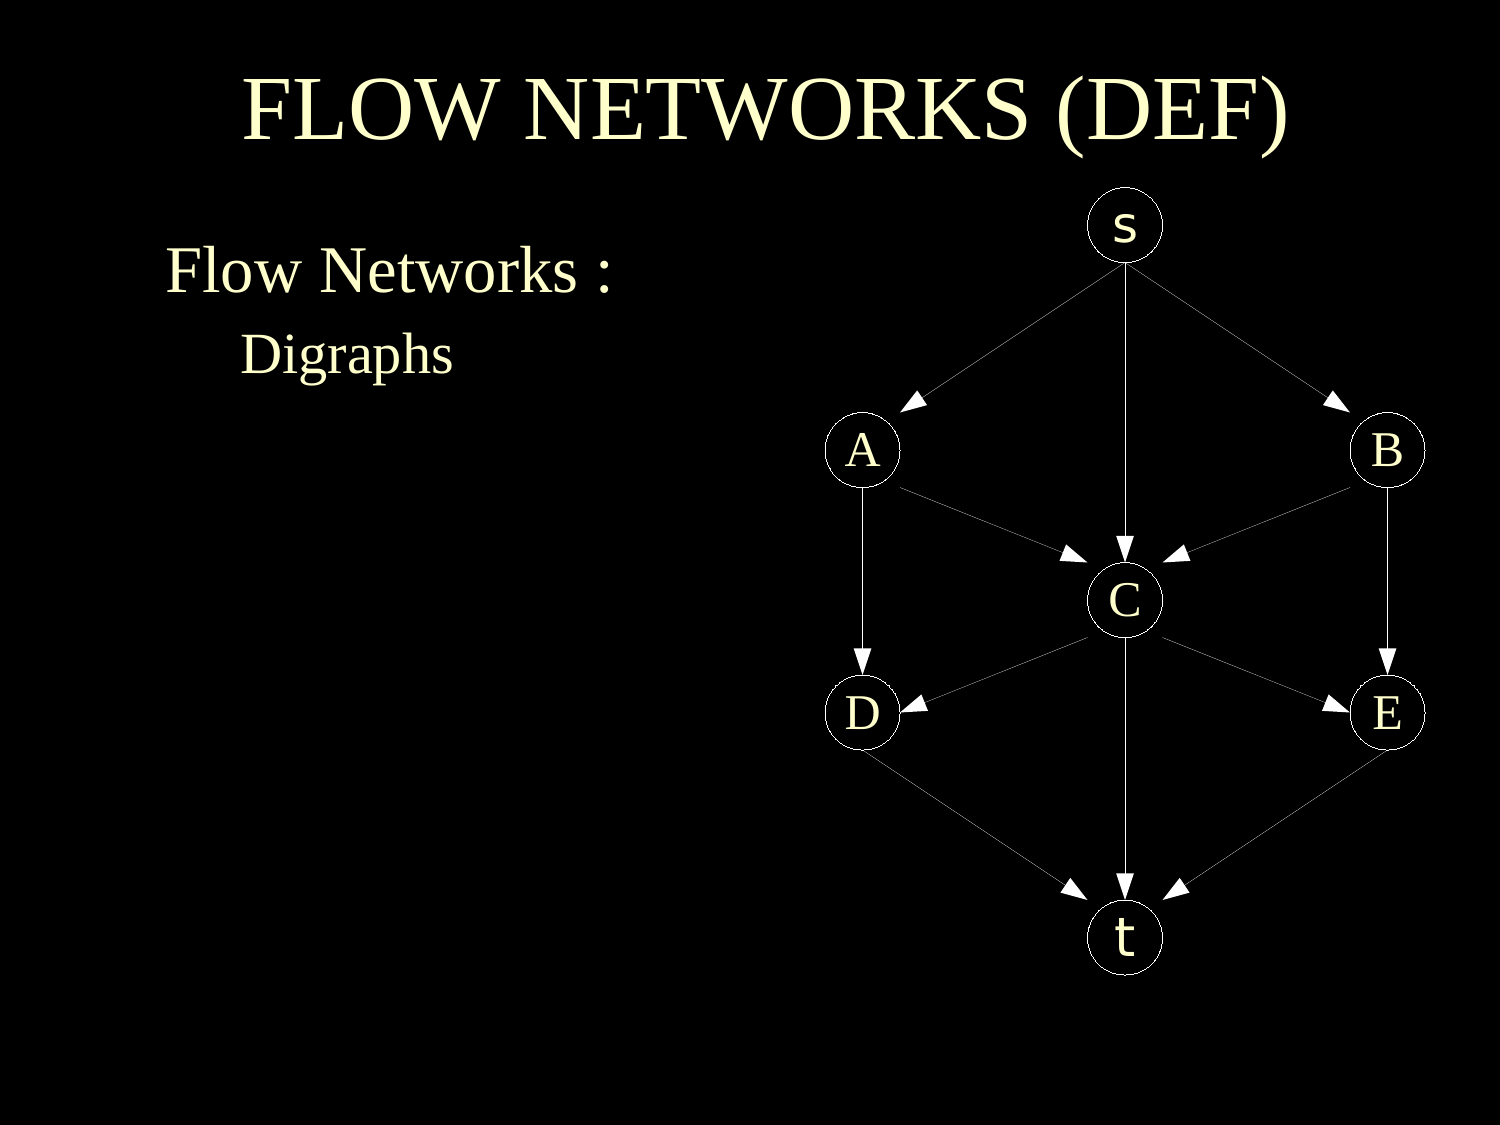

# FLOW NETWORKS (DEF)
s
Flow Networks :
Digraphs
A
B
C
D
E
t